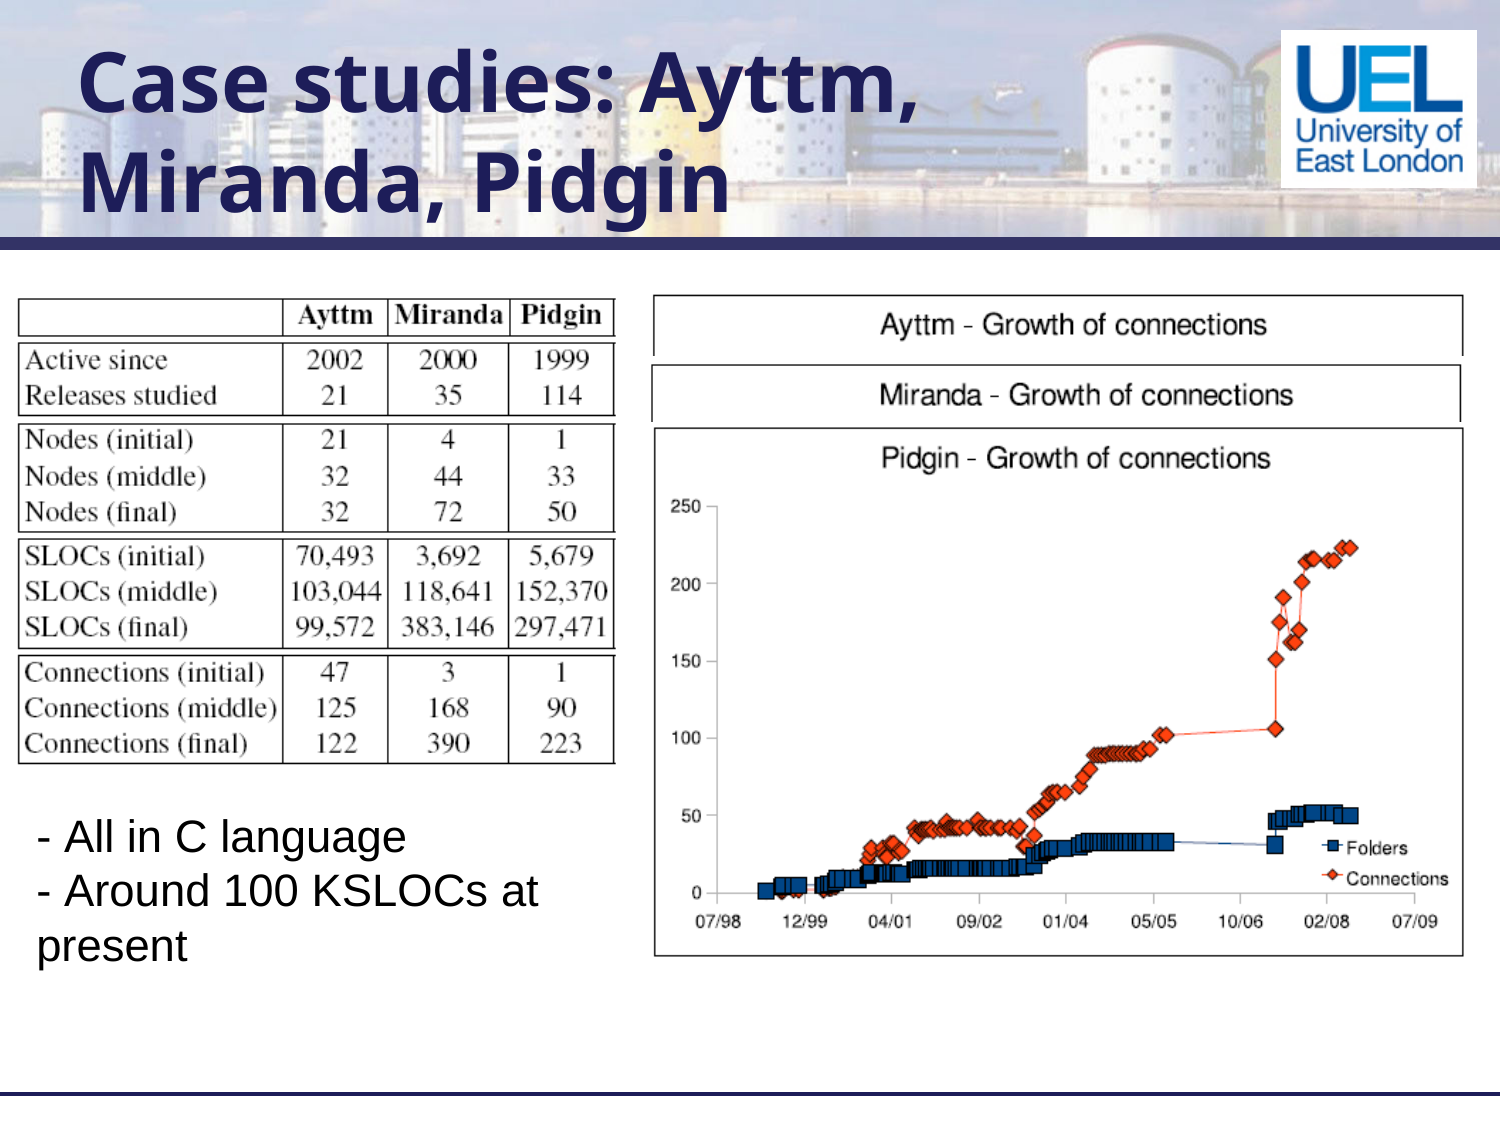

# Case studies: Ayttm, Miranda, Pidgin
- All in C language
- Around 100 KSLOCs at
present